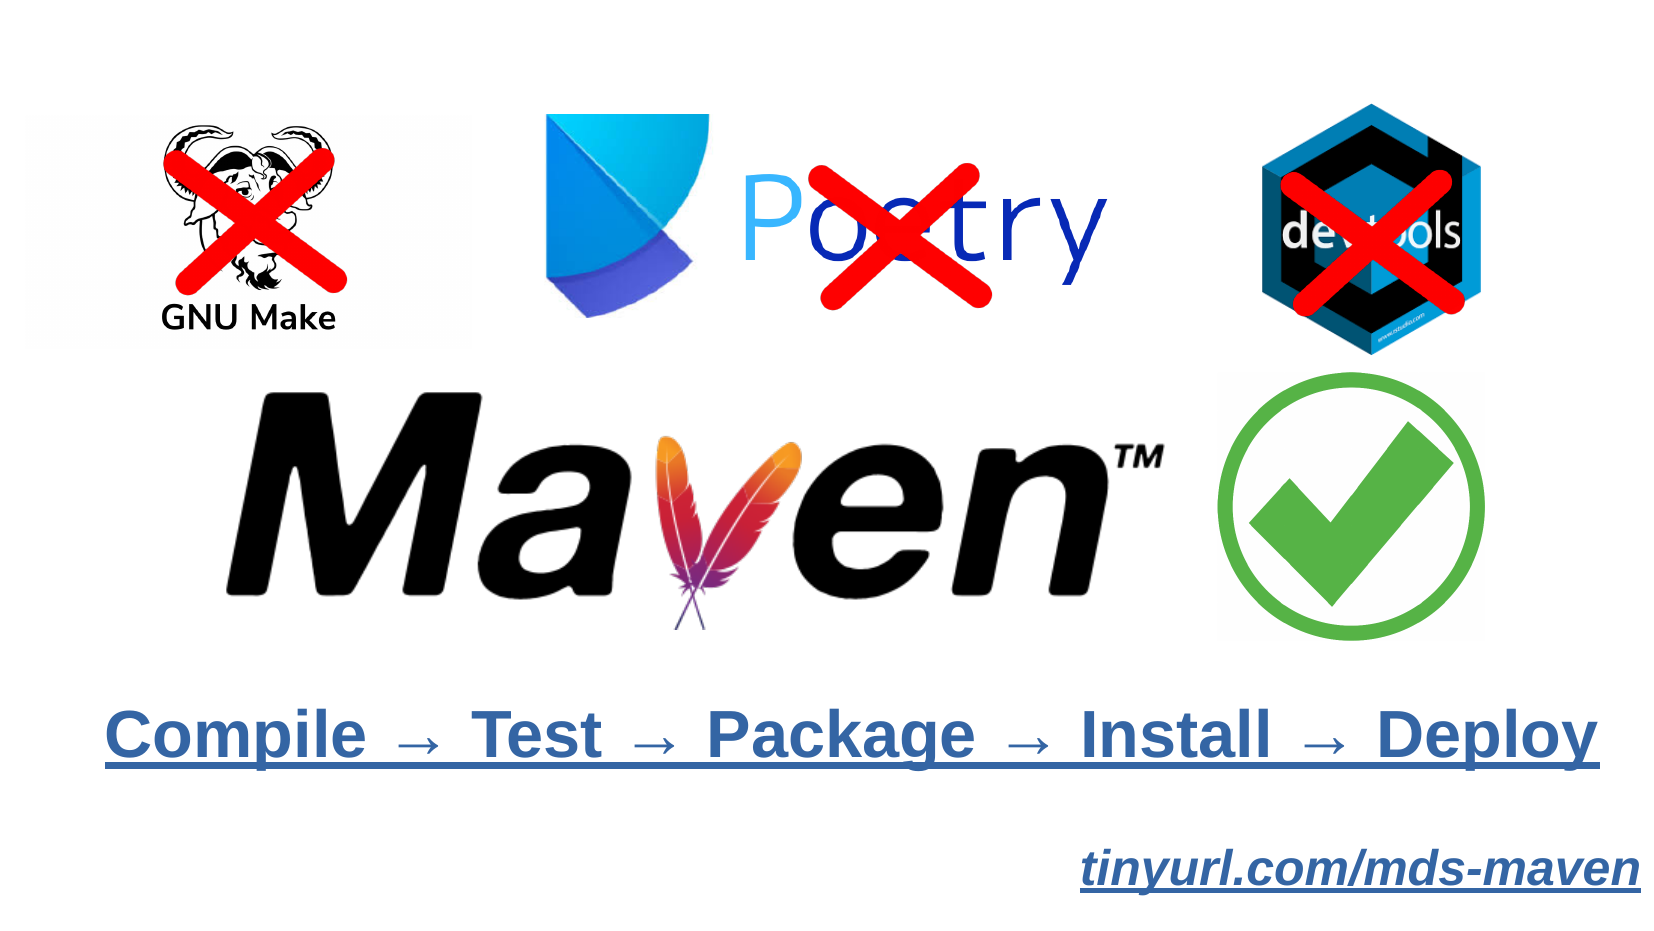

Compile → Test → Package → Install → Deploy
tinyurl.com/mds-maven